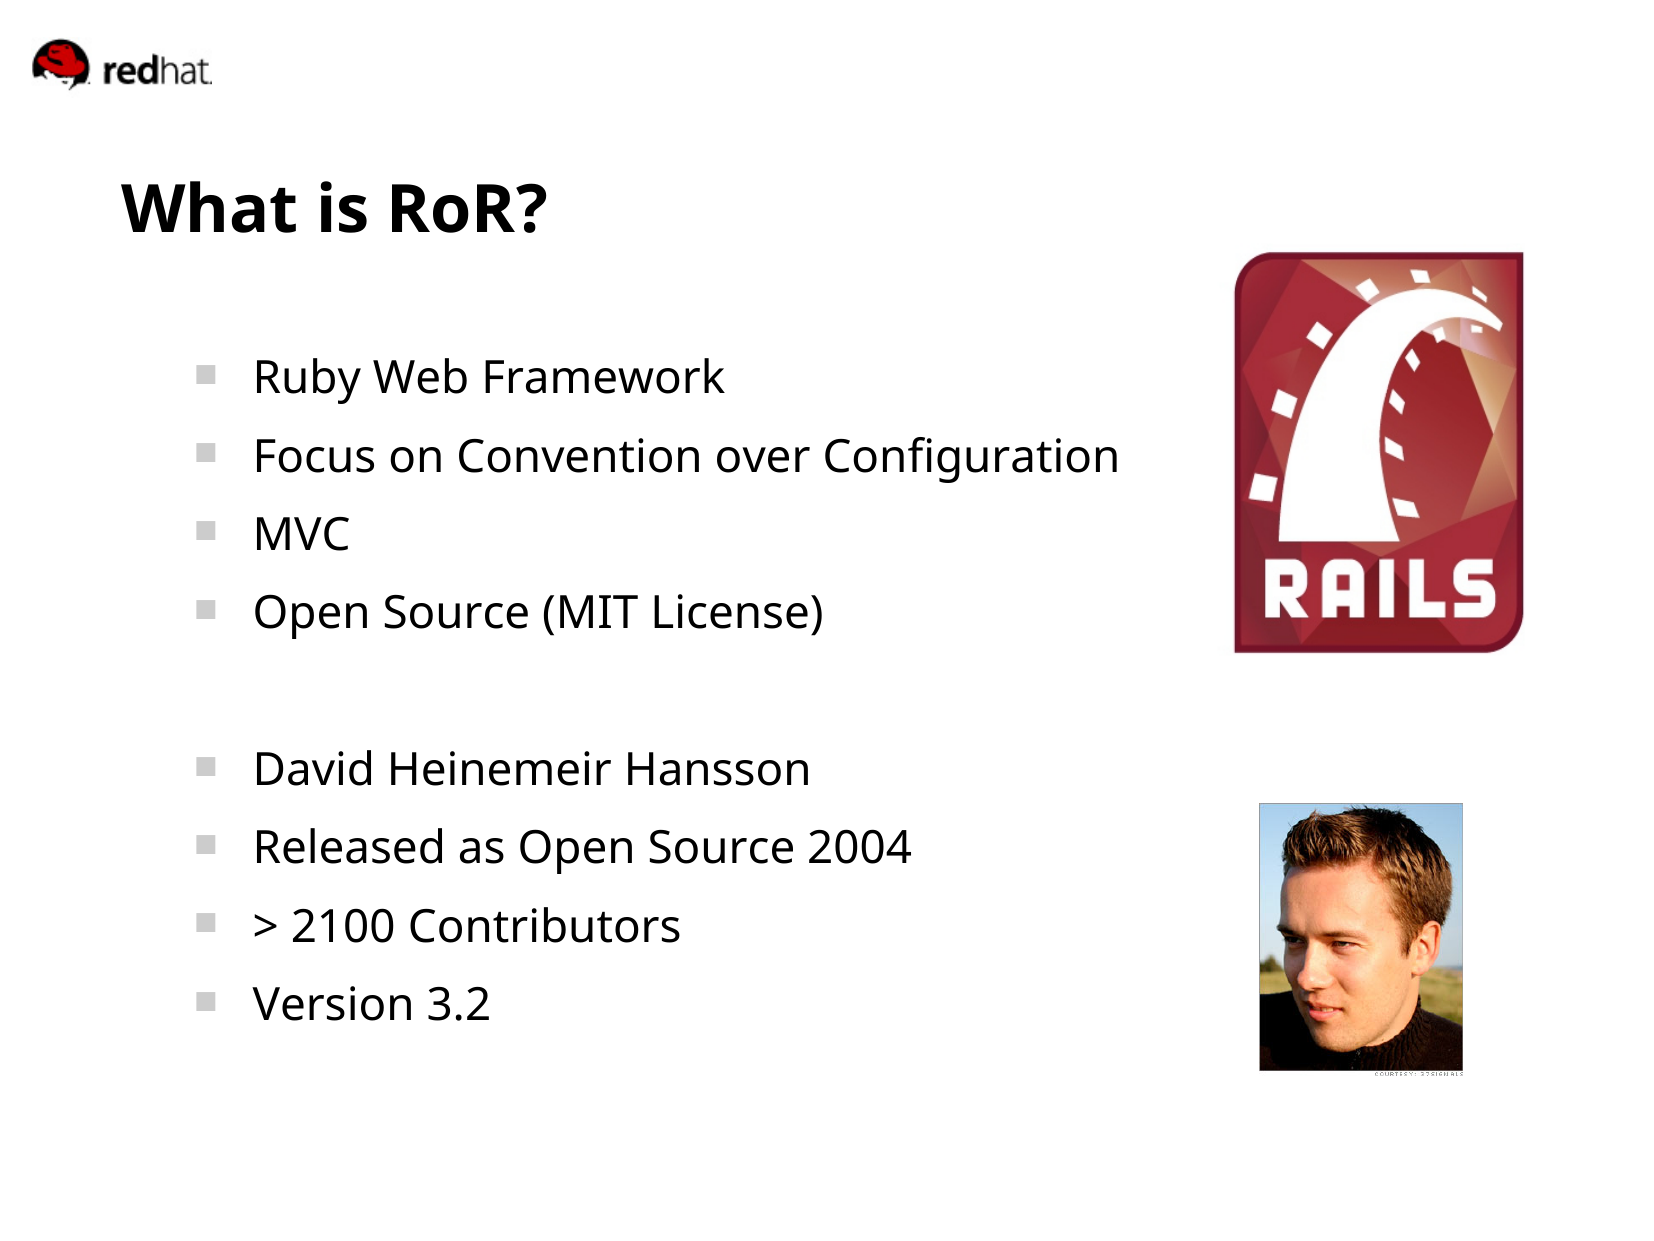

# What is RoR?
Ruby Web Framework
Focus on Convention over Configuration
MVC
Open Source (MIT License)
David Heinemeir Hansson
Released as Open Source 2004
> 2100 Contributors
Version 3.2